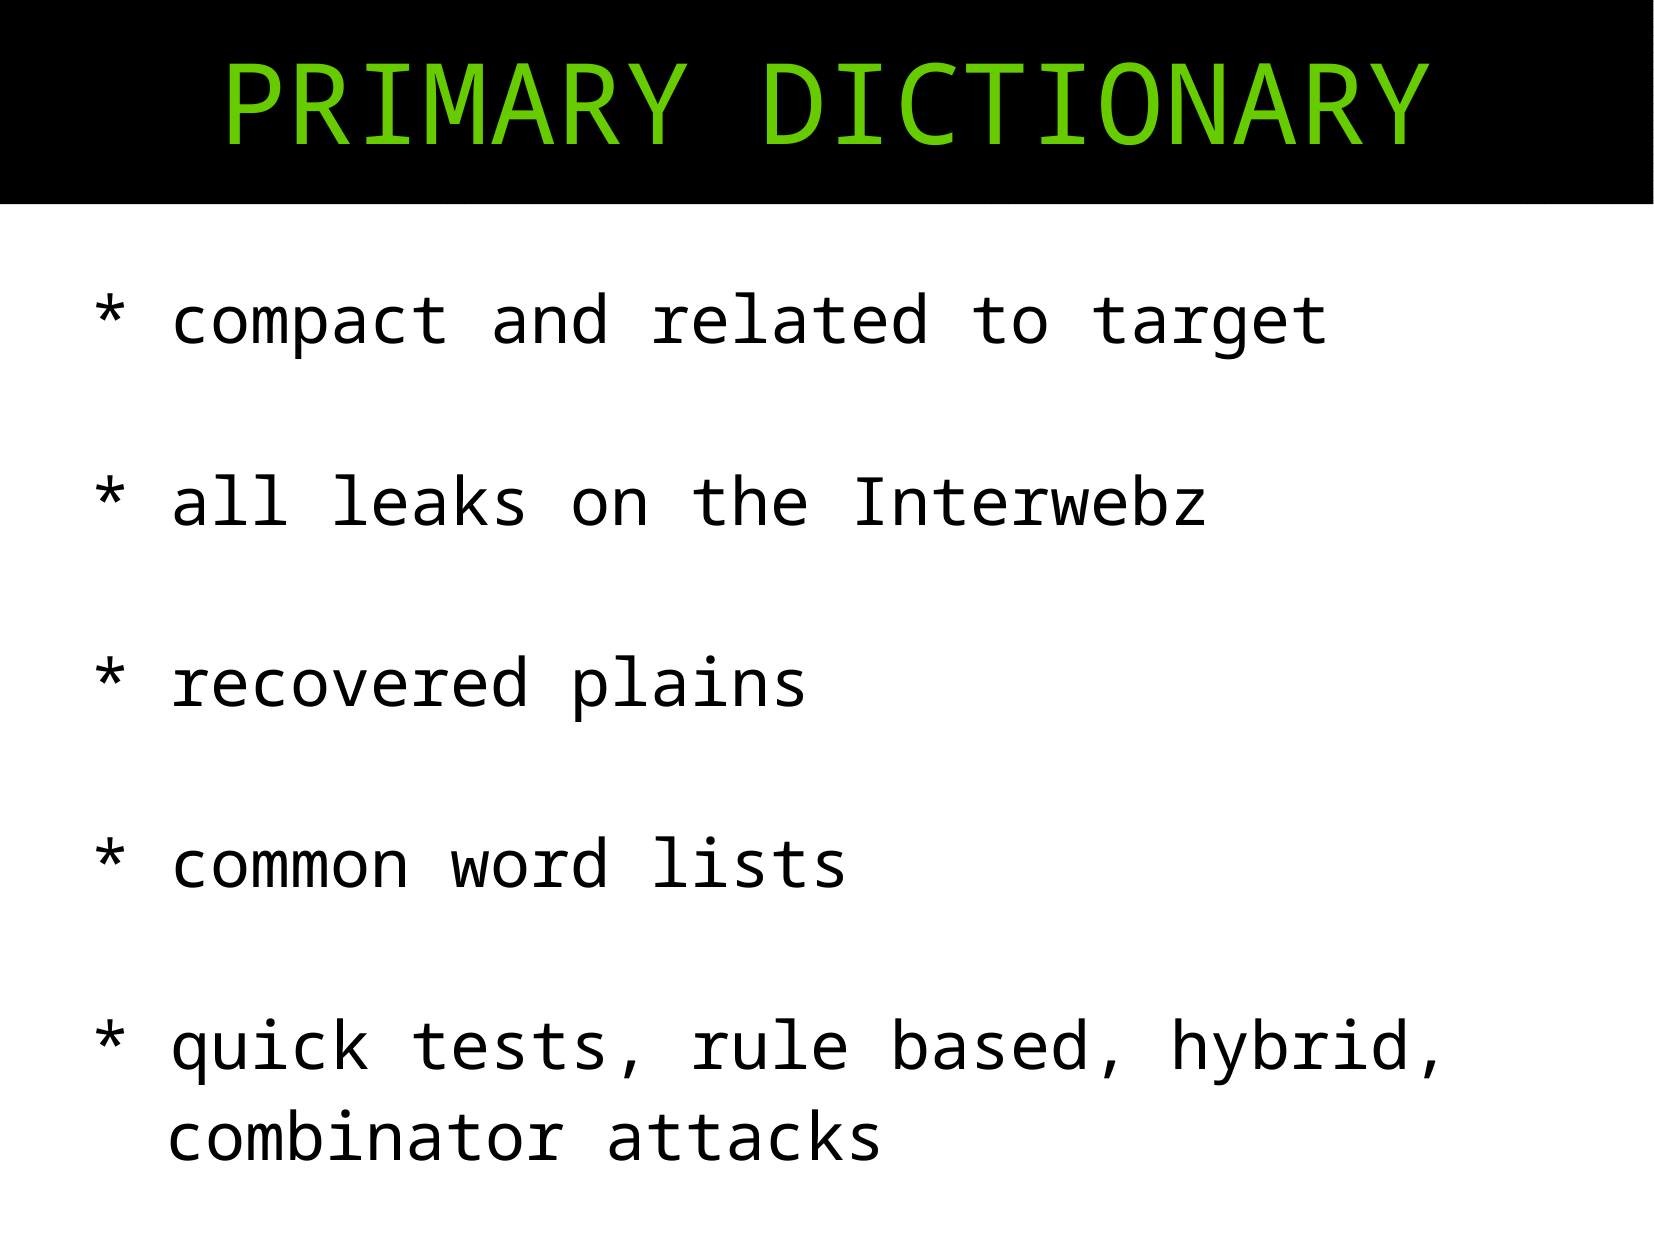

# PRIMARY DICTIONARY
* compact and related to target
* all leaks on the Interwebz
* recovered plains
* common word lists
* quick tests, rule based, hybrid,
	combinator attacks